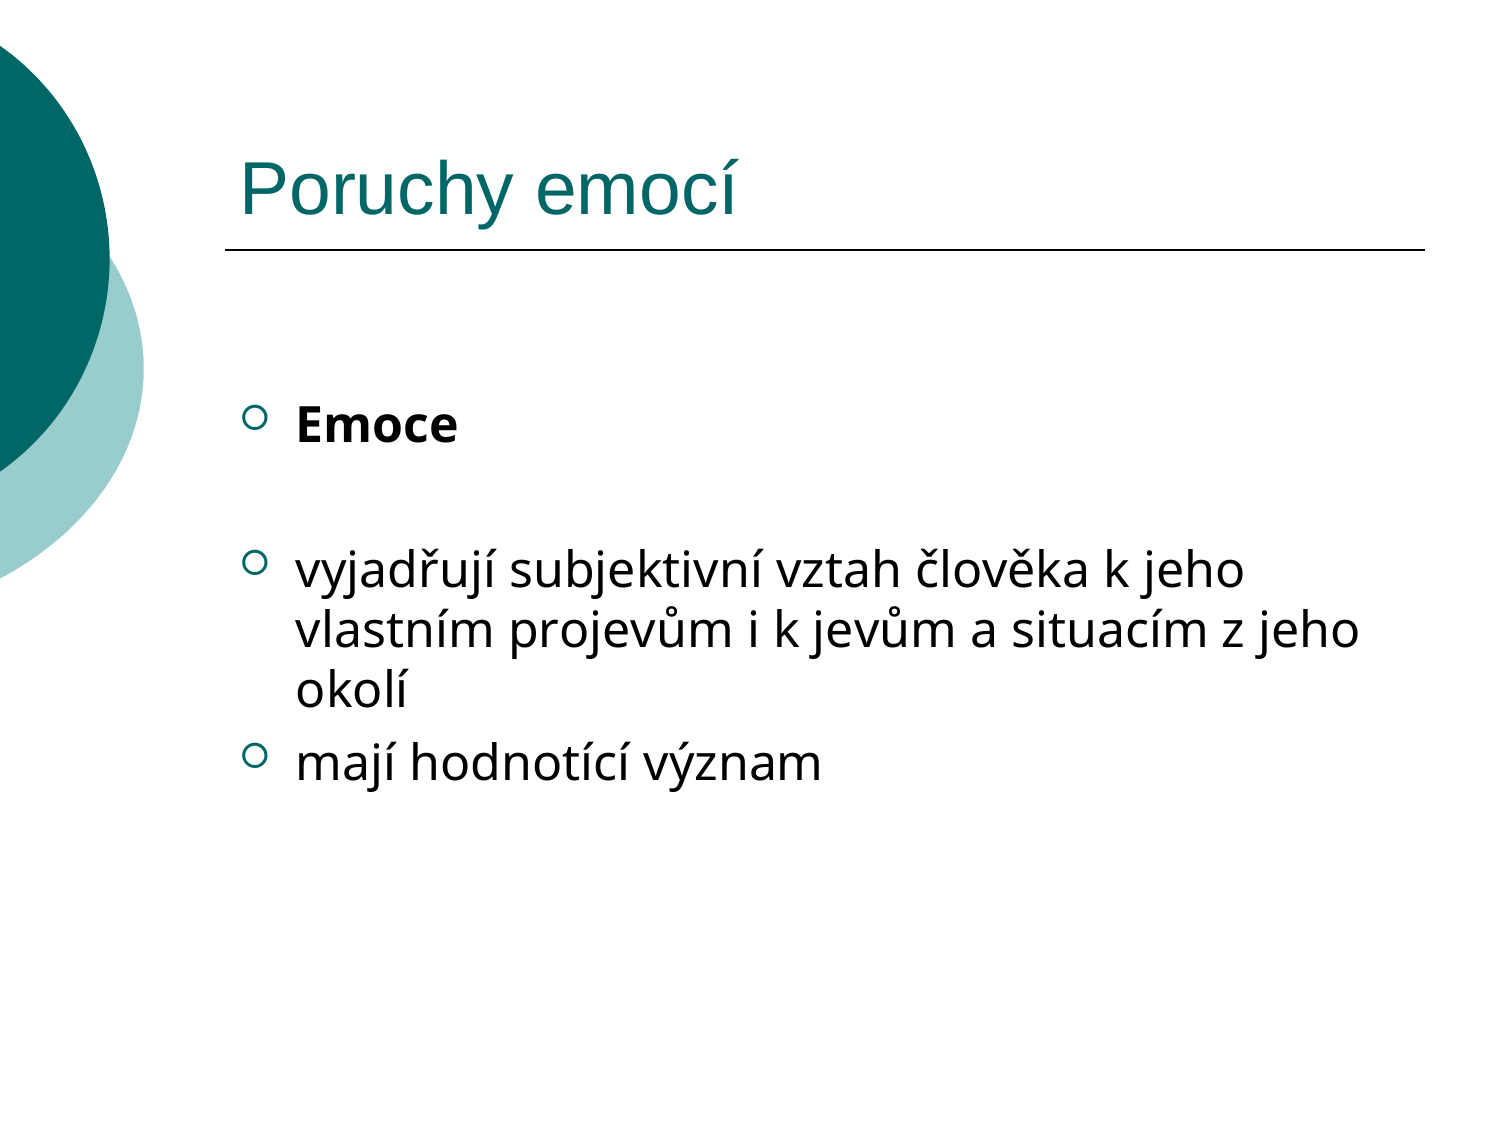

# Poruchy emocí
Emoce
vyjadřují subjektivní vztah člověka k jeho vlastním projevům i k jevům a situacím z jeho okolí
mají hodnotící význam